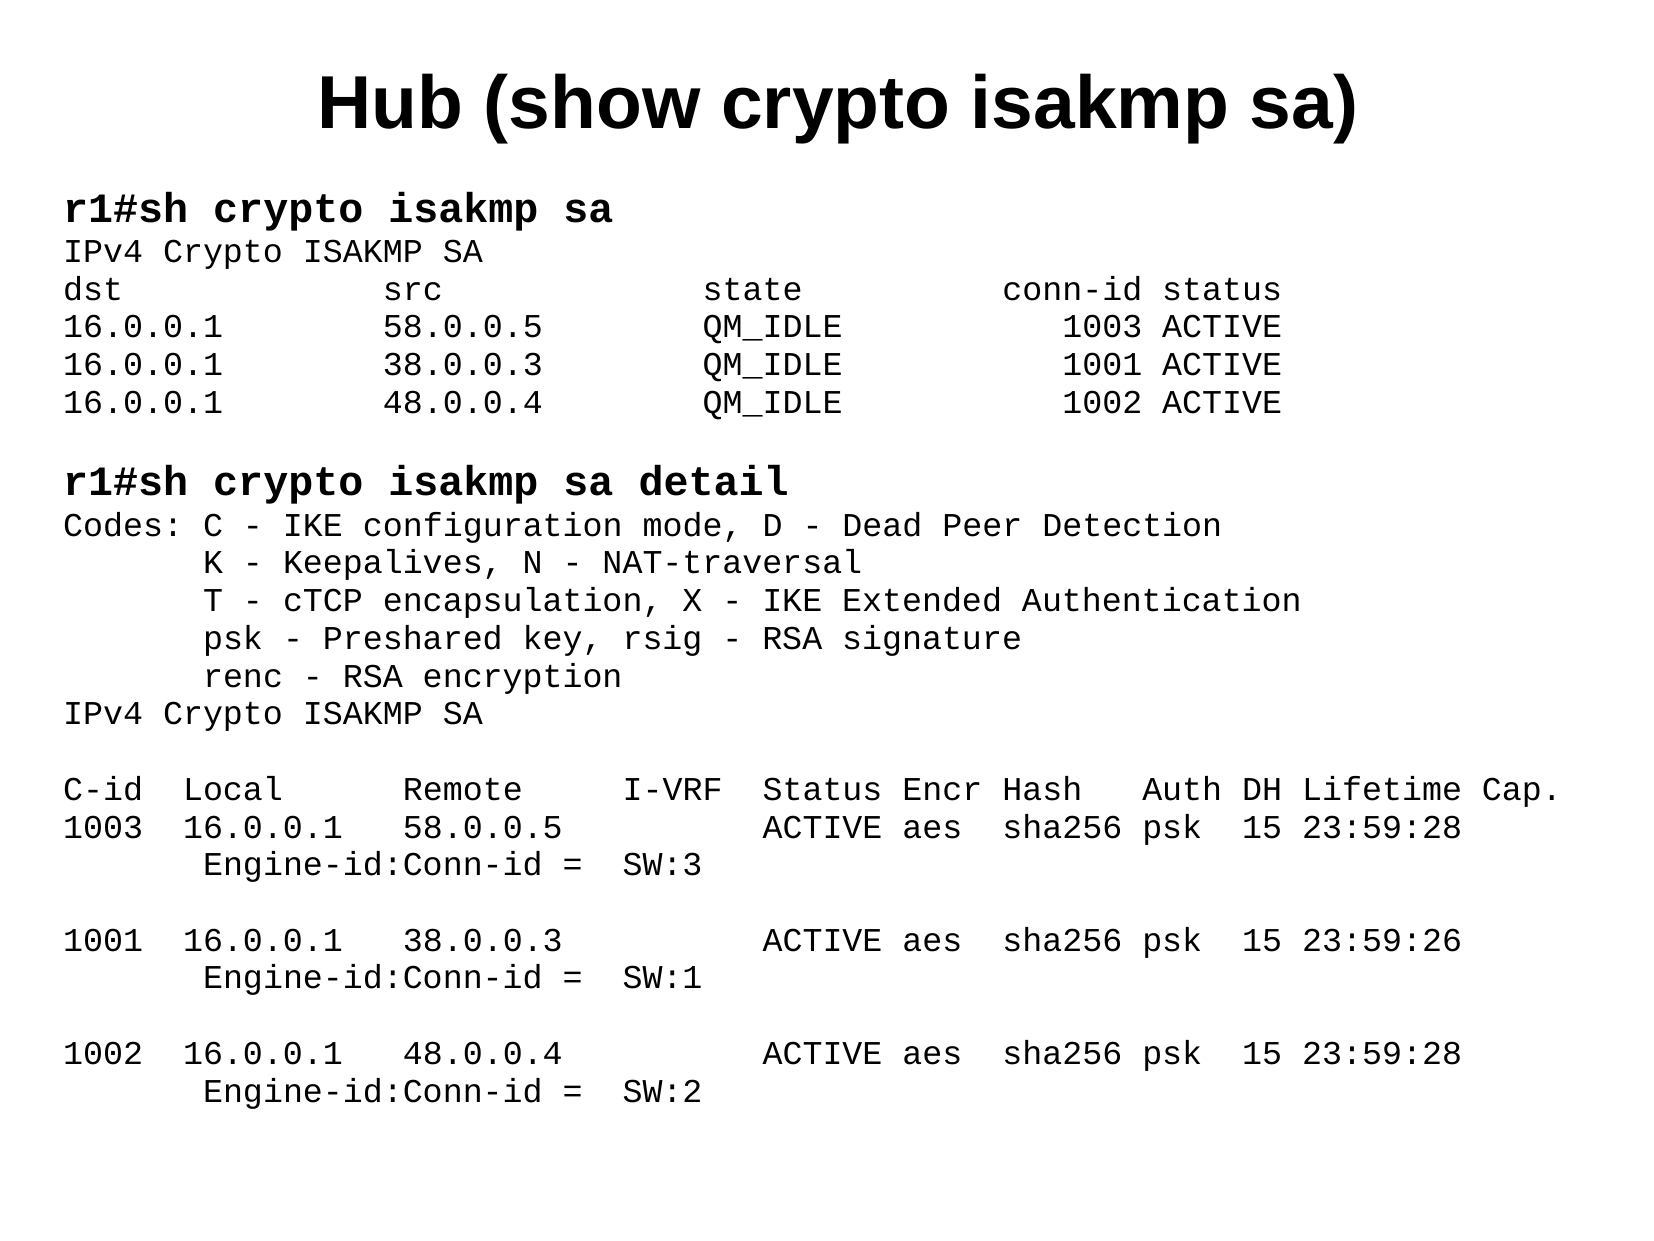

Hub (show crypto isakmp sa)
# r1#sh crypto isakmp sa
IPv4 Crypto ISAKMP SA
dst src state conn-id status
16.0.0.1 58.0.0.5 QM_IDLE 1003 ACTIVE
16.0.0.1 38.0.0.3 QM_IDLE 1001 ACTIVE
16.0.0.1 48.0.0.4 QM_IDLE 1002 ACTIVE
r1#sh crypto isakmp sa detail
Codes: C - IKE configuration mode, D - Dead Peer Detection
 K - Keepalives, N - NAT-traversal
 T - cTCP encapsulation, X - IKE Extended Authentication
 psk - Preshared key, rsig - RSA signature
 renc - RSA encryption
IPv4 Crypto ISAKMP SA
C-id Local Remote I-VRF Status Encr Hash Auth DH Lifetime Cap.
1003 16.0.0.1 58.0.0.5 ACTIVE aes sha256 psk 15 23:59:28
 Engine-id:Conn-id = SW:3
1001 16.0.0.1 38.0.0.3 ACTIVE aes sha256 psk 15 23:59:26
 Engine-id:Conn-id = SW:1
1002 16.0.0.1 48.0.0.4 ACTIVE aes sha256 psk 15 23:59:28
 Engine-id:Conn-id = SW:2